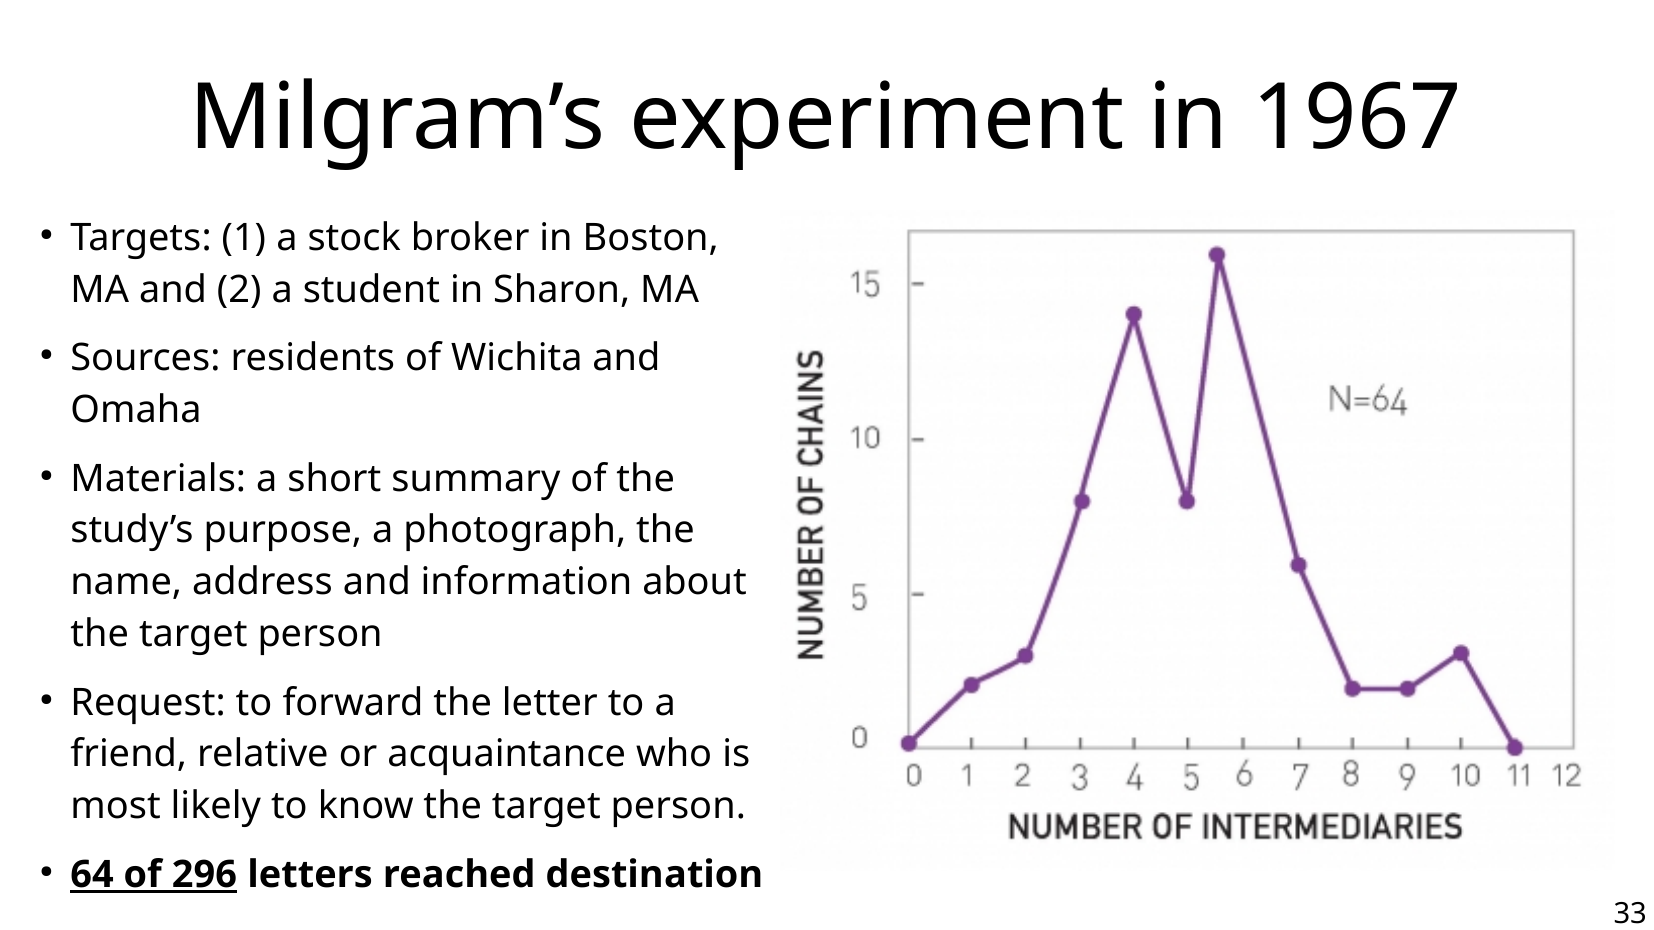

# Milgram’s experiment in 1967
Targets: (1) a stock broker in Boston, MA and (2) a student in Sharon, MA
Sources: residents of Wichita and Omaha
Materials: a short summary of the study’s purpose, a photograph, the name, address and information about the target person
Request: to forward the letter to a friend, relative or acquaintance who is most likely to know the target person.
64 of 296 letters reached destination
33